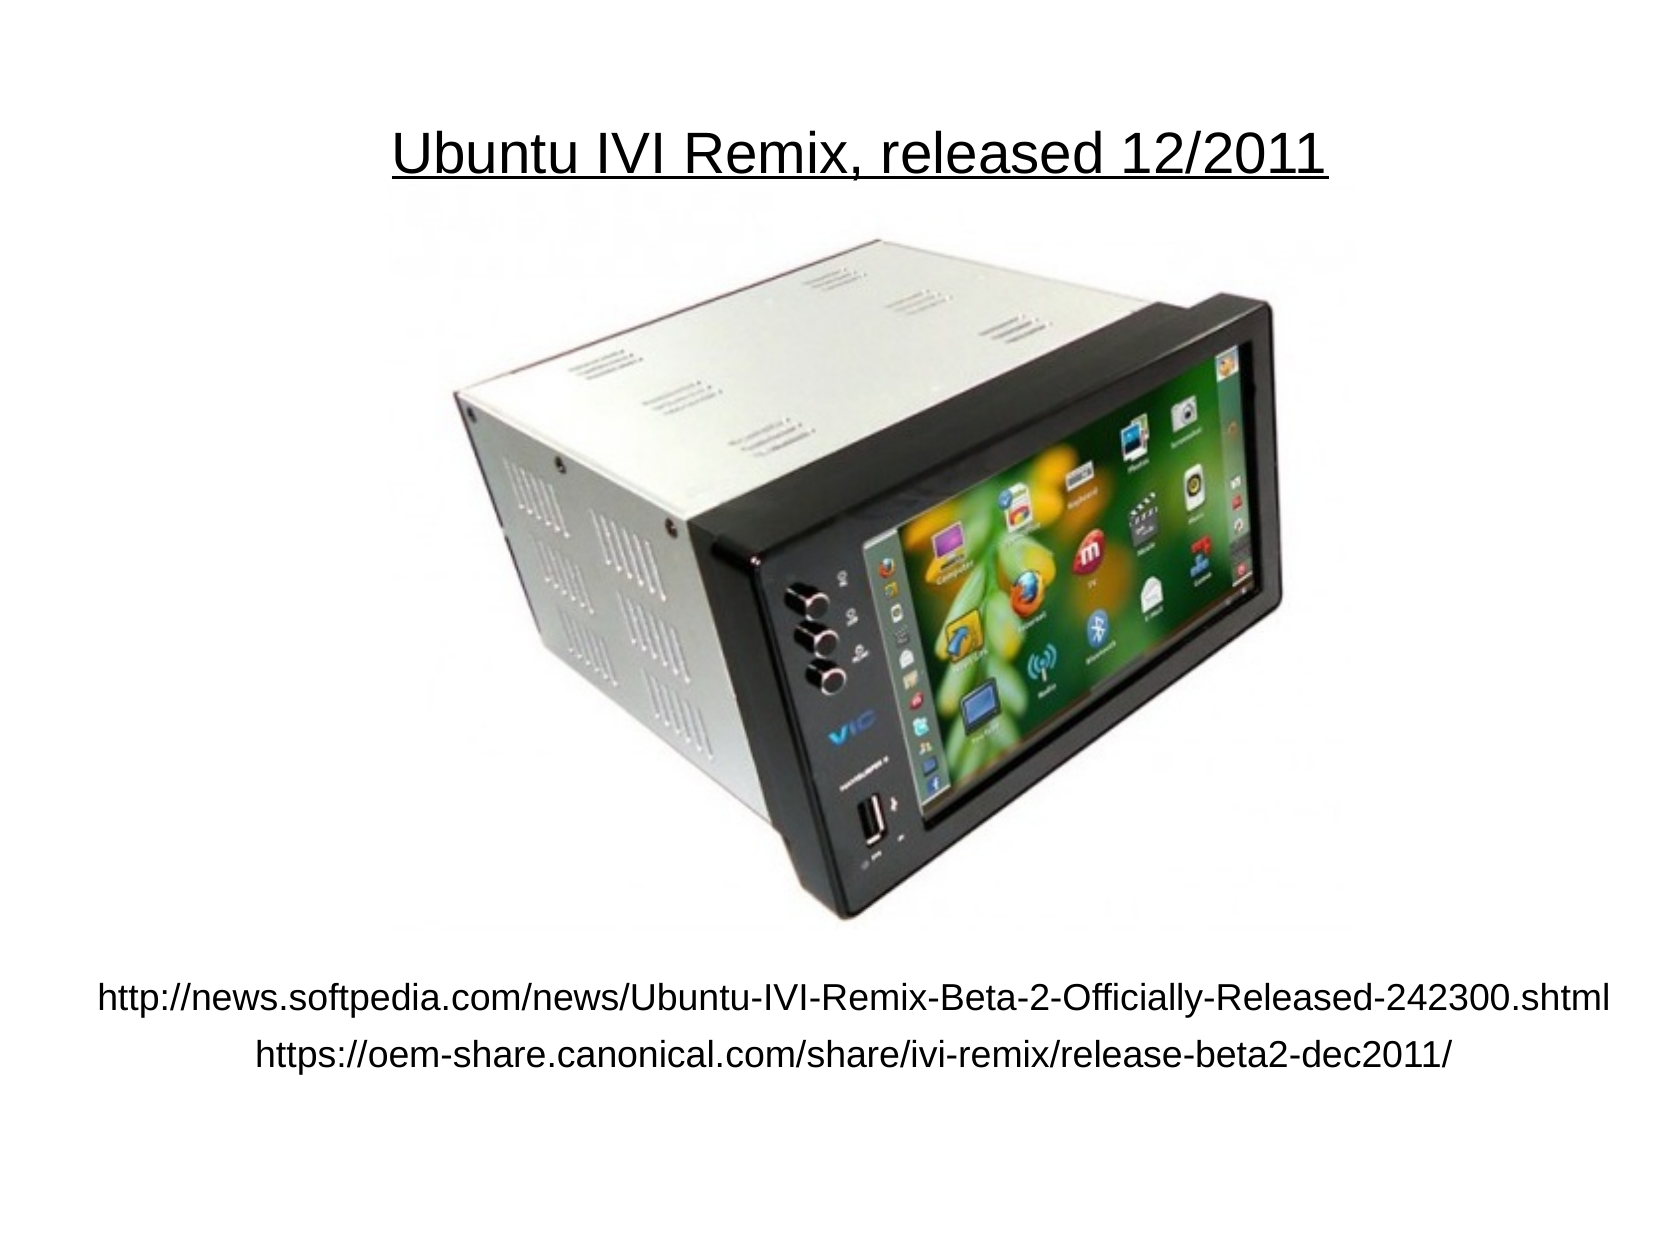

# Ubuntu IVI Remix, released 12/2011
http://news.softpedia.com/news/Ubuntu-IVI-Remix-Beta-2-Officially-Released-242300.shtml
https://oem-share.canonical.com/share/ivi-remix/release-beta2-dec2011/